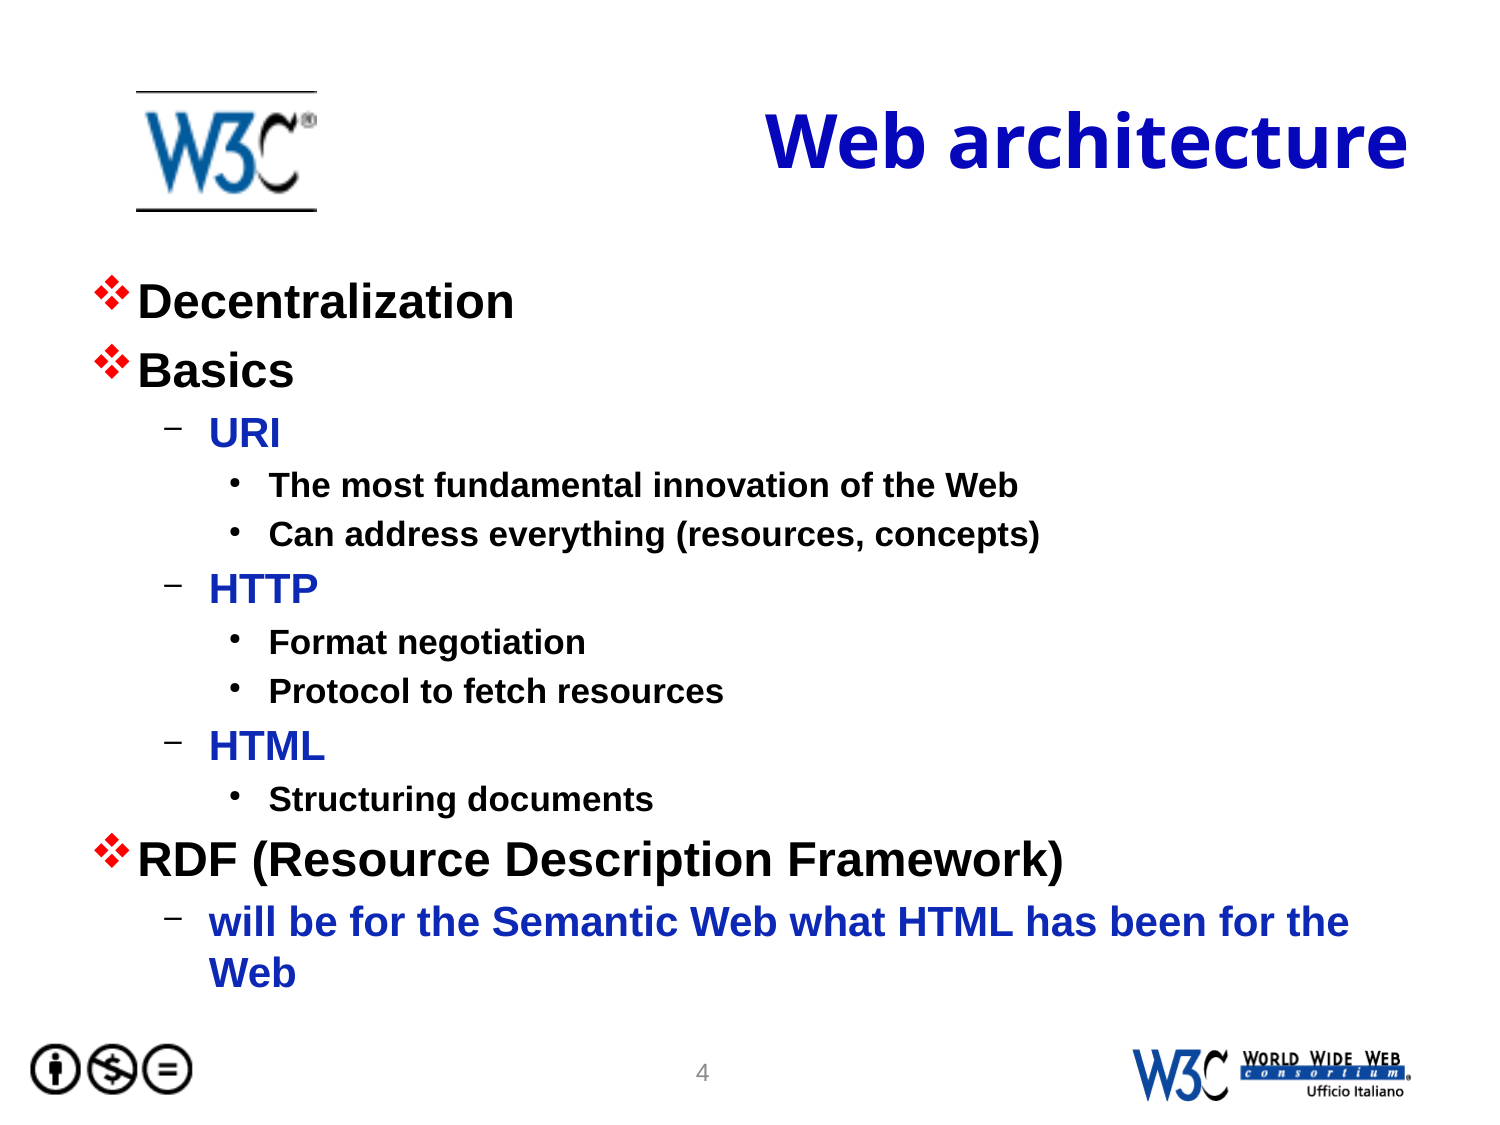

# Web architecture
Decentralization
Basics
URI
The most fundamental innovation of the Web
Can address everything (resources, concepts)
HTTP
Format negotiation
Protocol to fetch resources
HTML
Structuring documents
RDF (Resource Description Framework)
will be for the Semantic Web what HTML has been for the Web